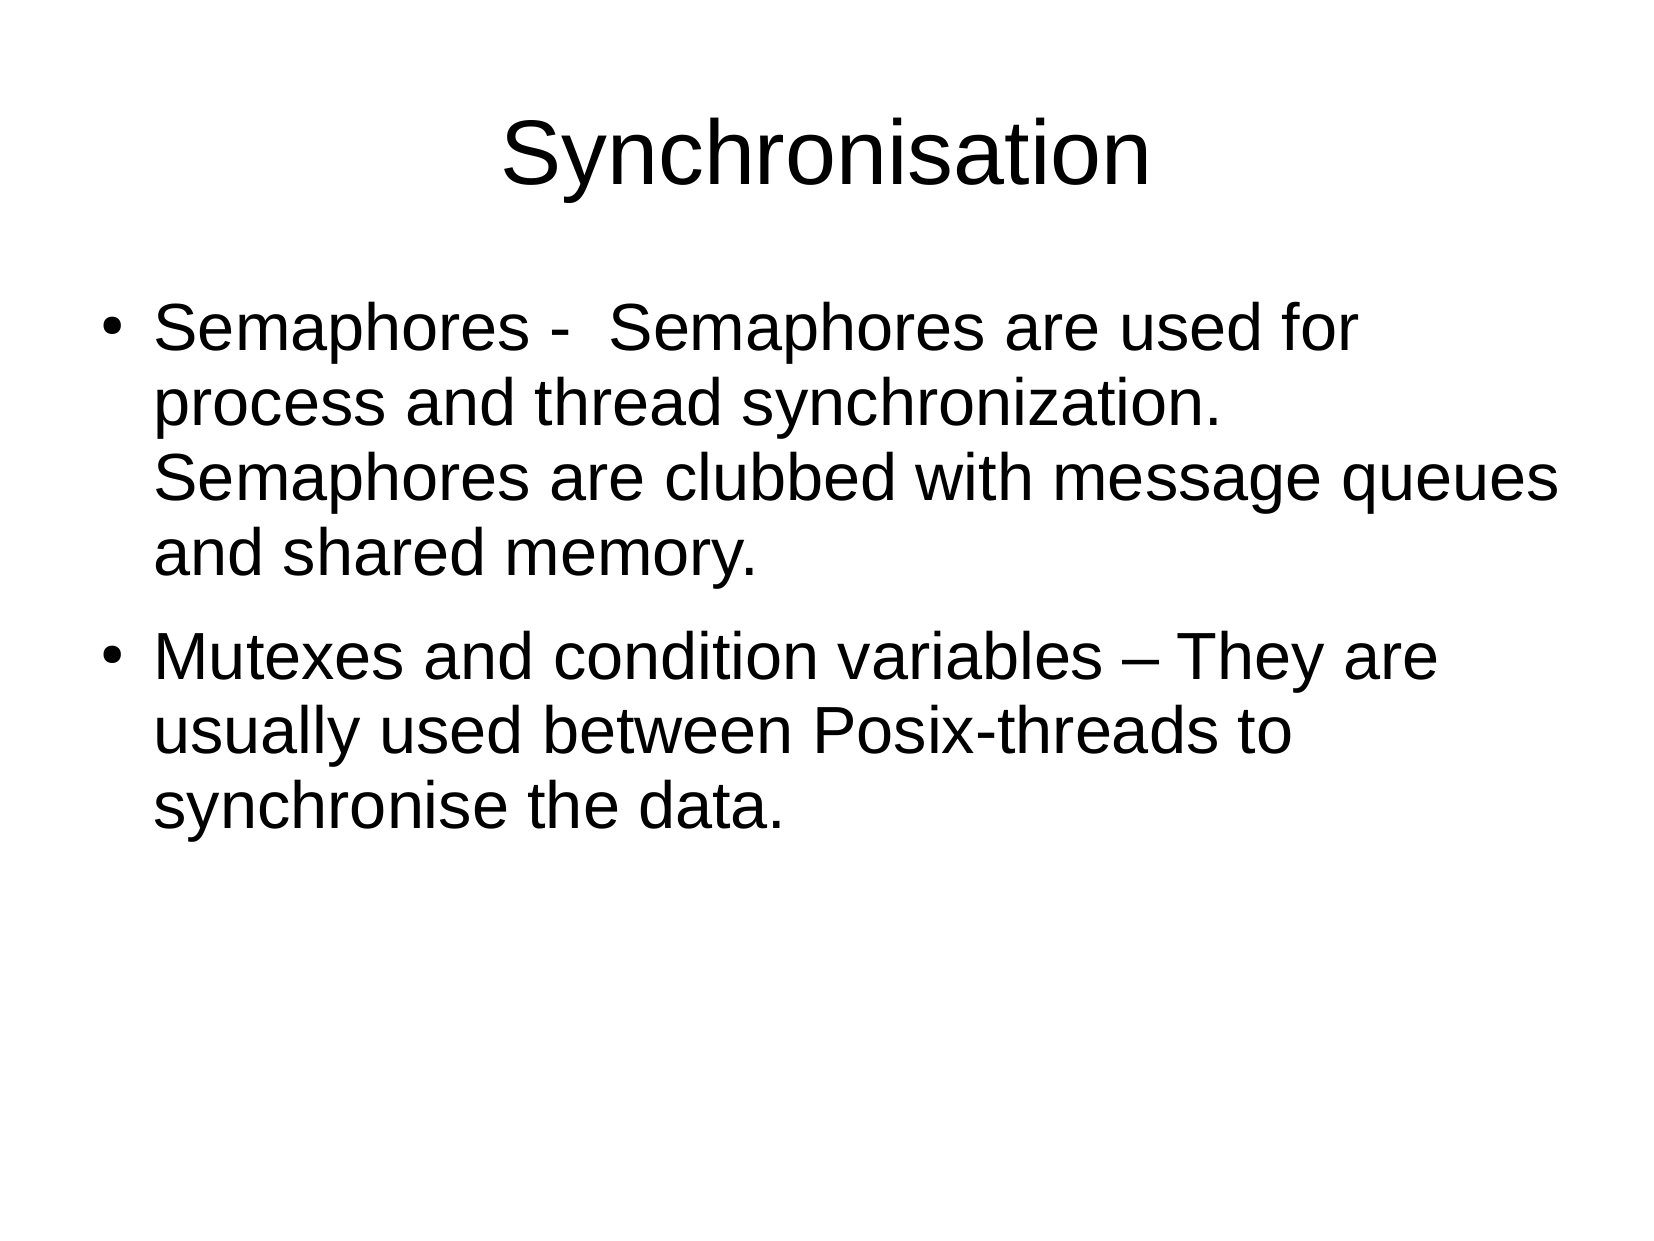

# Synchronisation
Semaphores - Semaphores are used for process and thread synchronization. Semaphores are clubbed with message queues and shared memory.
Mutexes and condition variables – They are usually used between Posix-threads to synchronise the data.